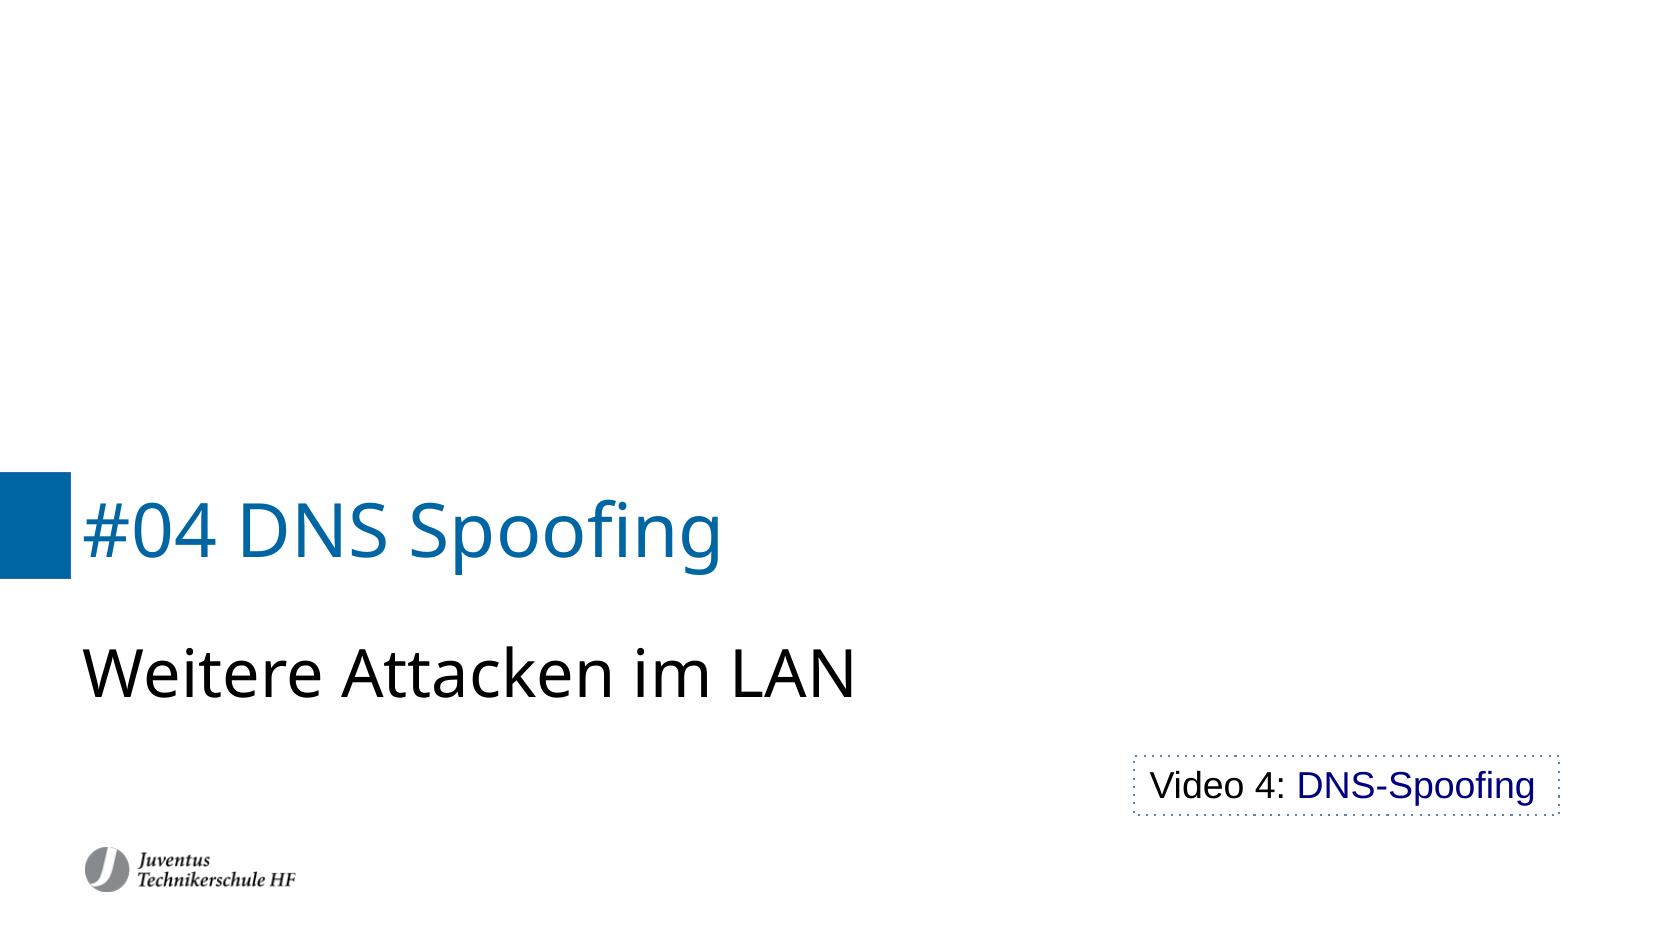

# #04 DNS Spoofing
Weitere Attacken im LAN
Video 4: DNS-Spoofing